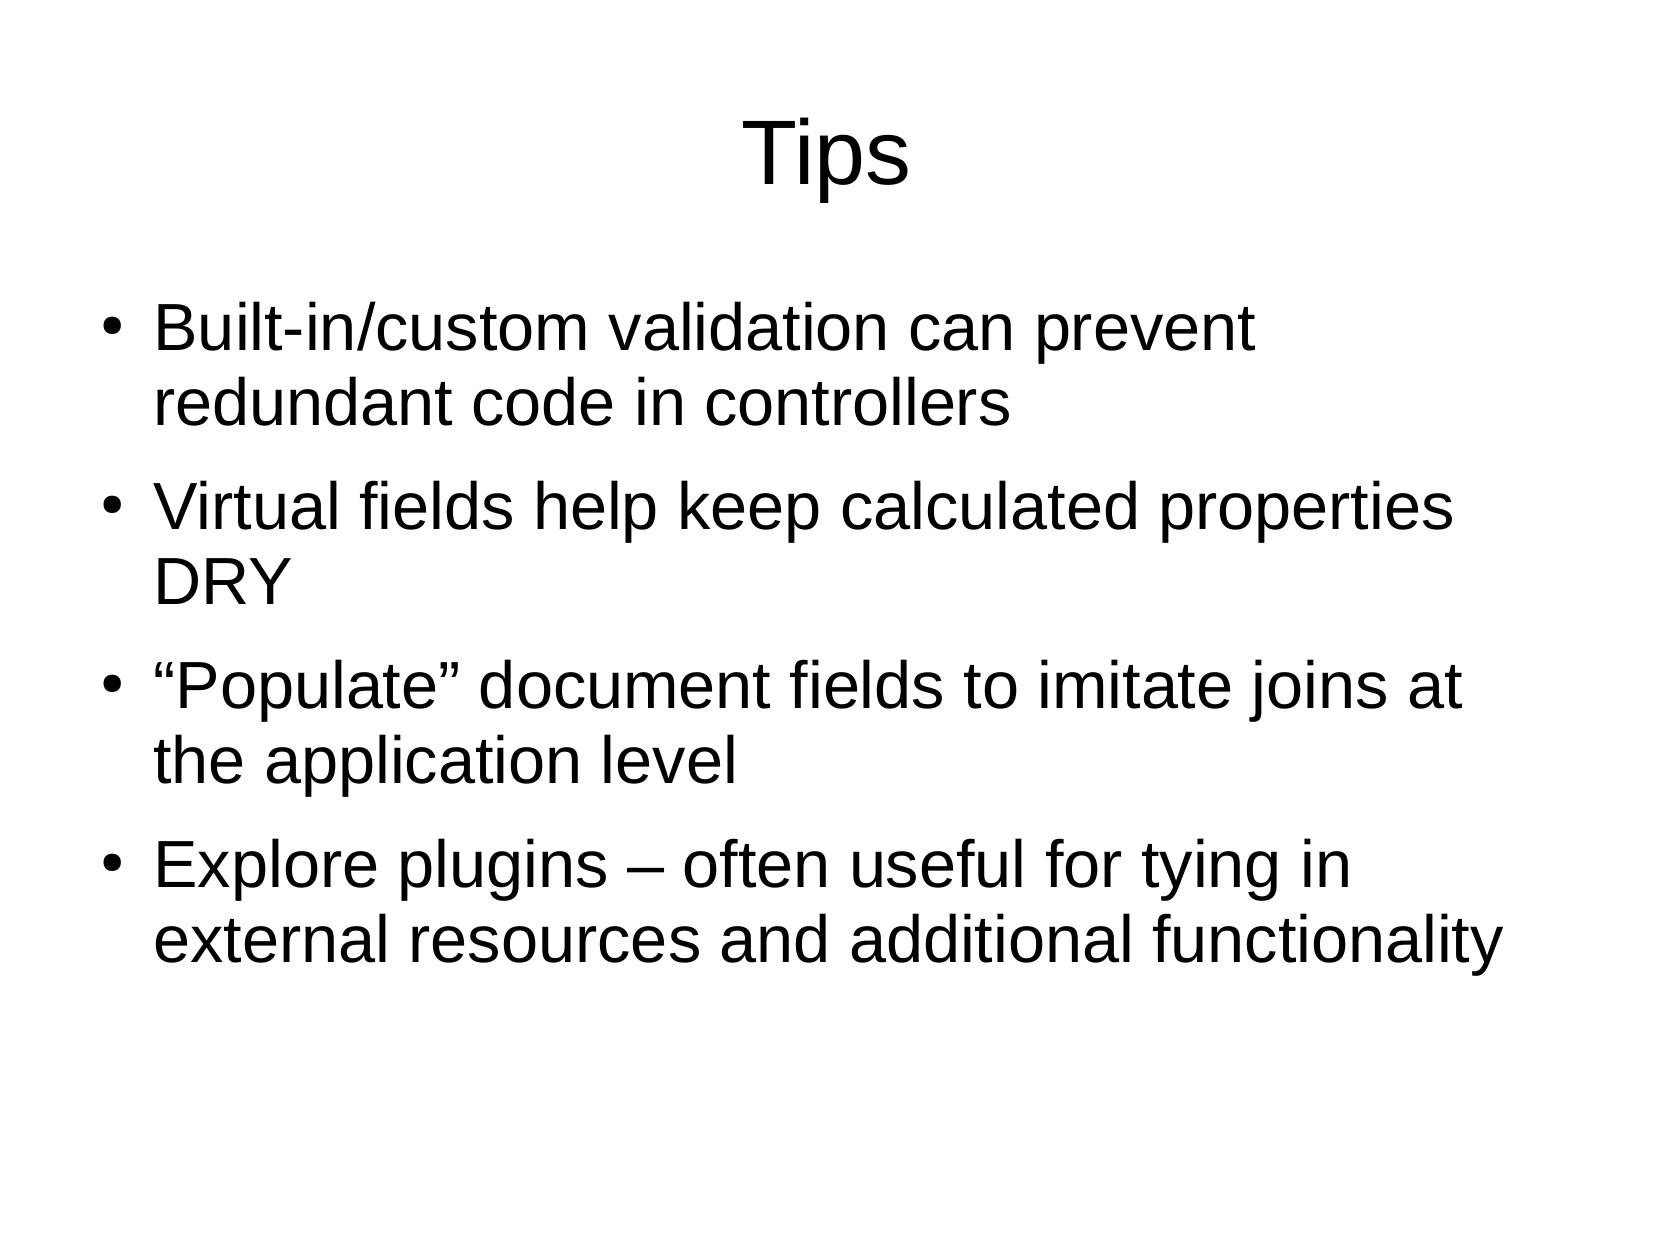

# Tips
Built-in/custom validation can prevent redundant code in controllers
Virtual fields help keep calculated properties DRY
“Populate” document fields to imitate joins at the application level
Explore plugins – often useful for tying in external resources and additional functionality